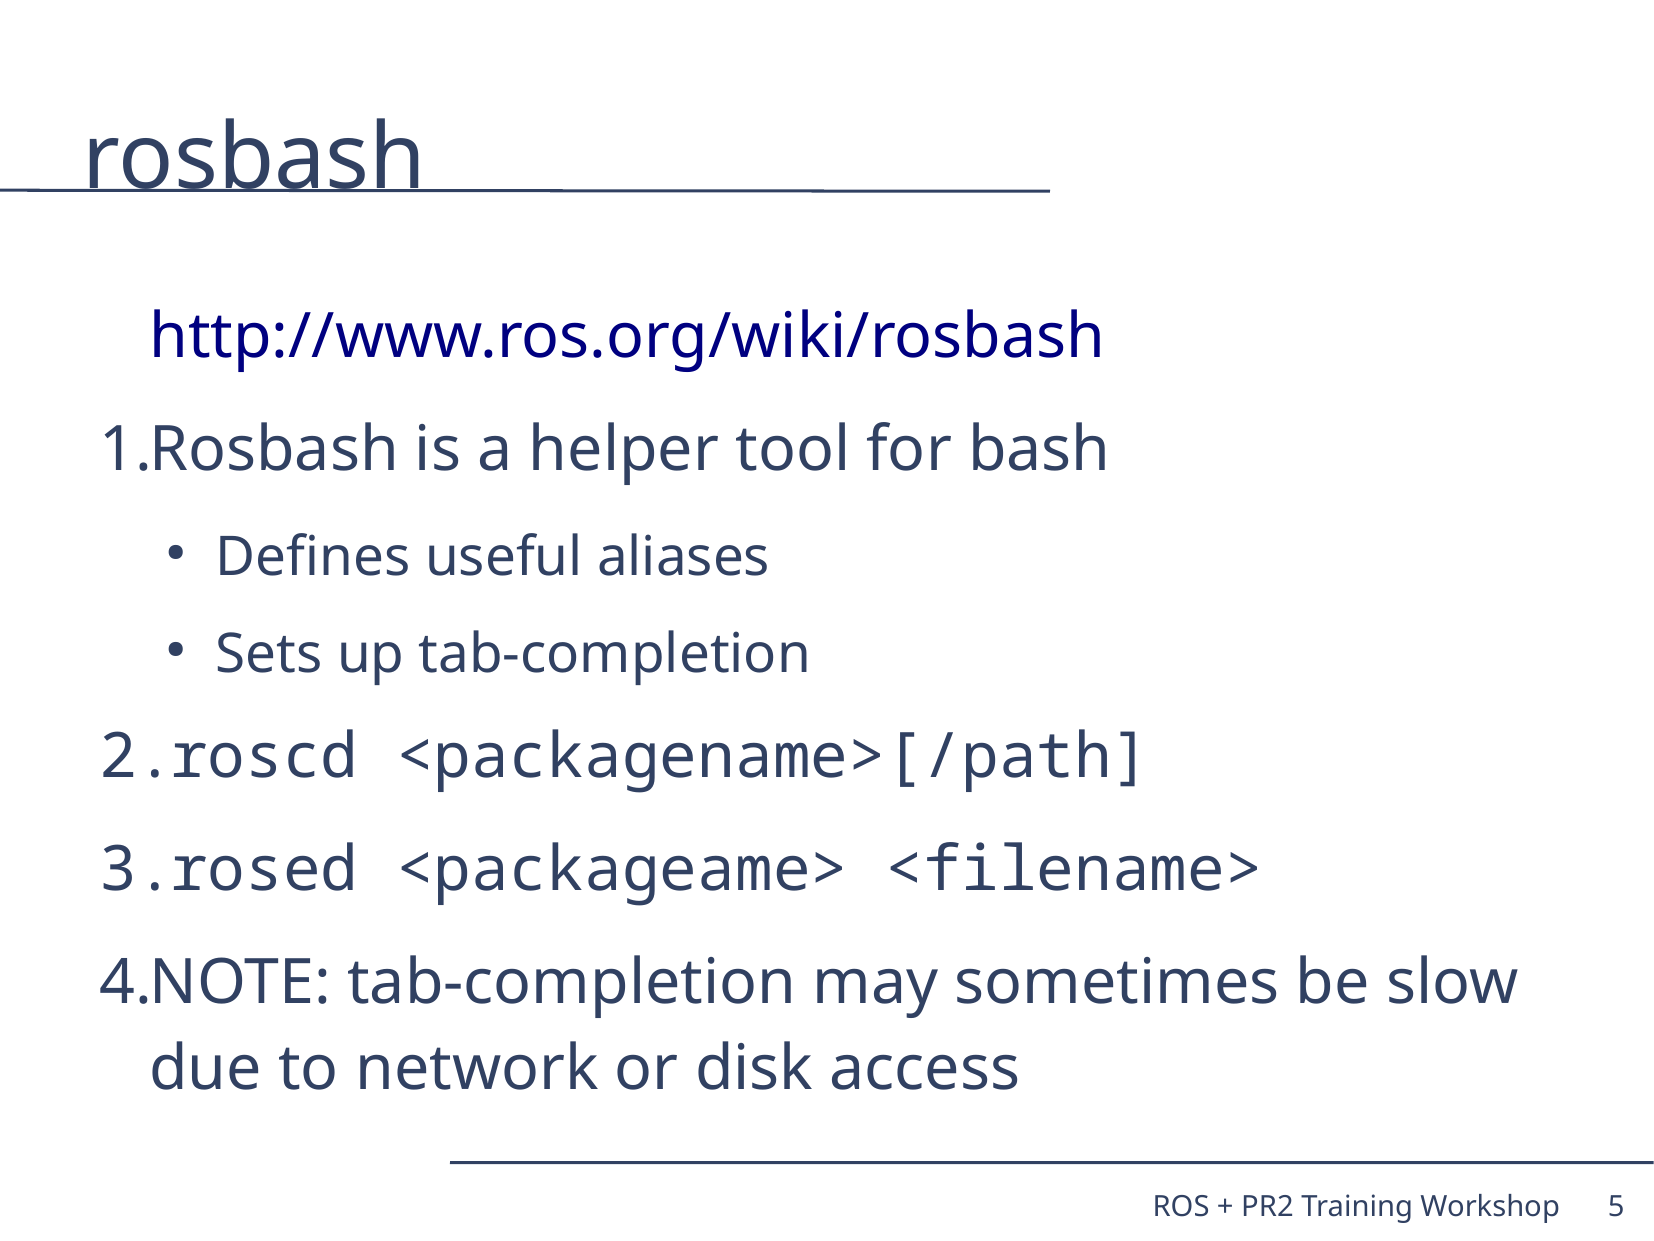

# rosbash
http://www.ros.org/wiki/rosbash
Rosbash is a helper tool for bash
Defines useful aliases
Sets up tab-completion
roscd <packagename>[/path]
rosed <packageame> <filename>
NOTE: tab-completion may sometimes be slow due to network or disk access